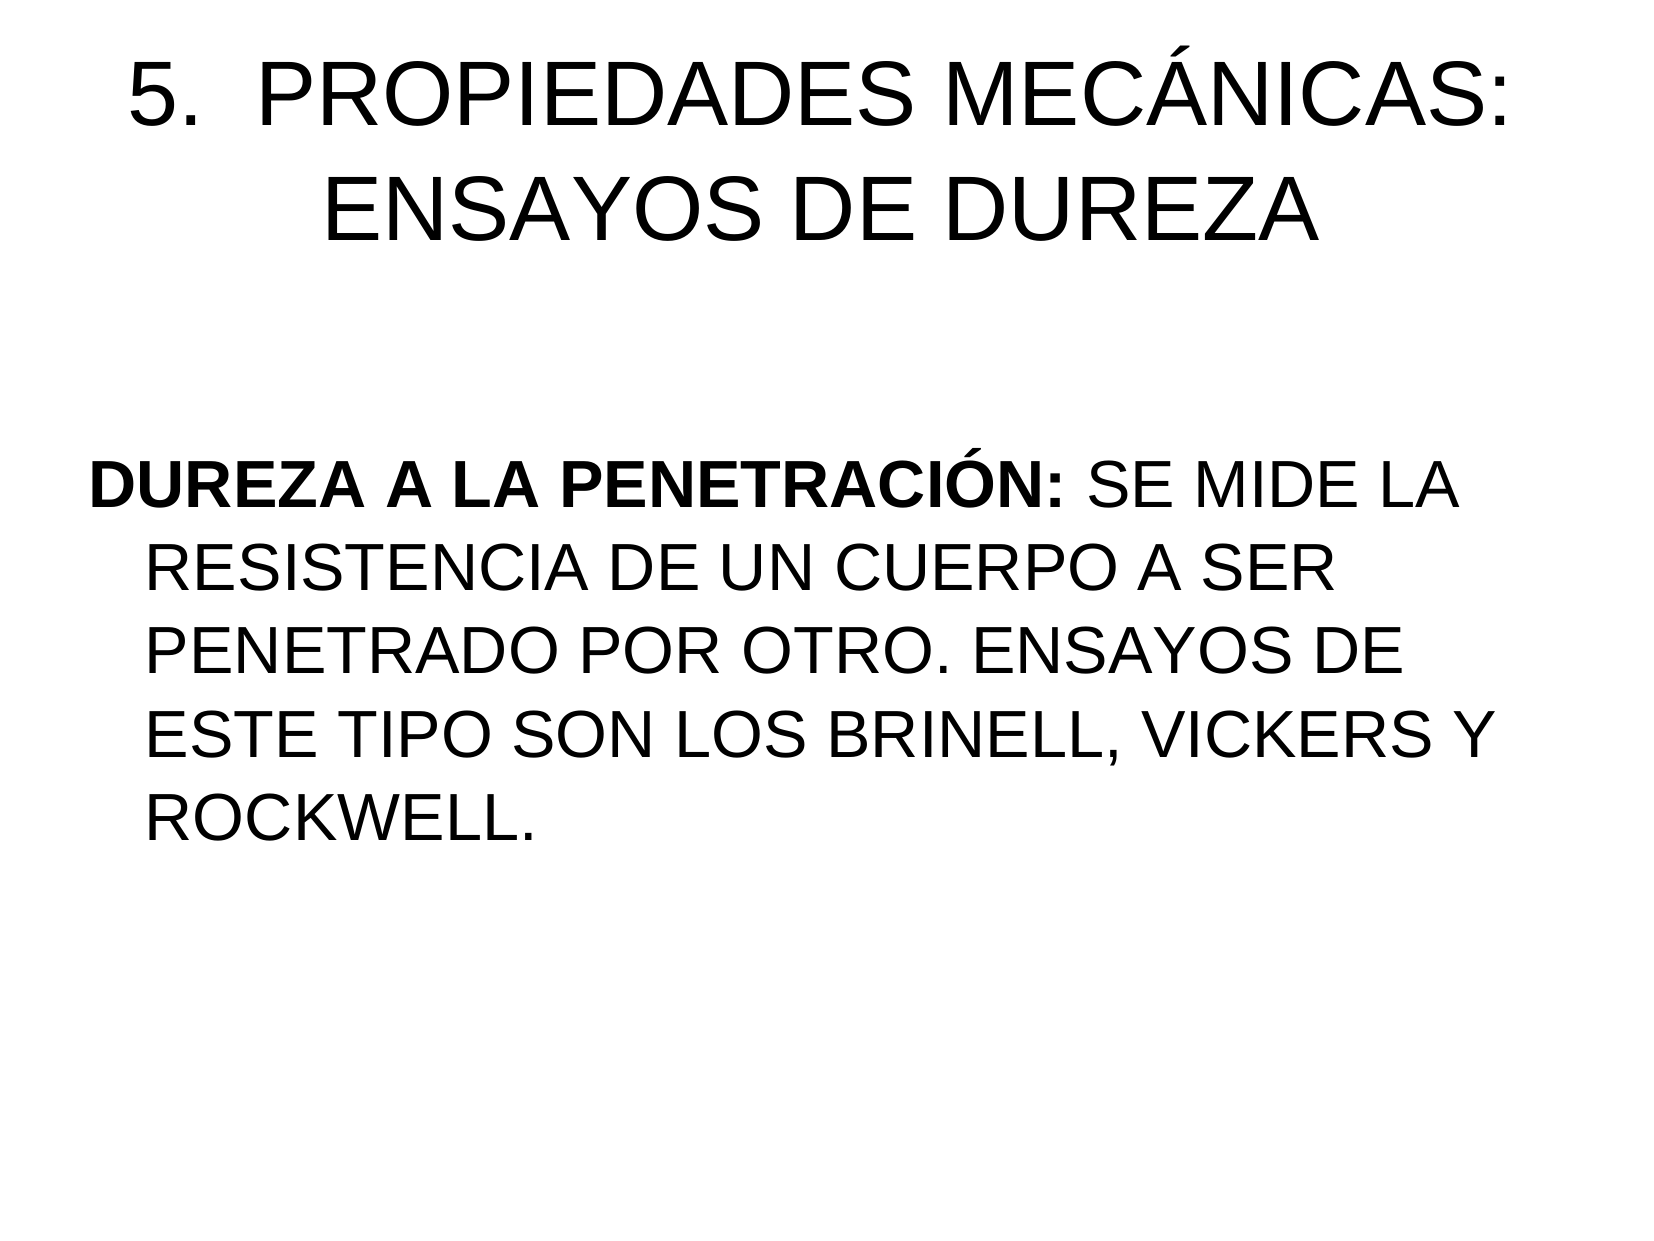

5. PROPIEDADES MECÁNICAS: ENSAYOS DE DUREZA
# DUREZA A LA PENETRACIÓN: SE MIDE LA RESISTENCIA DE UN CUERPO A SER PENETRADO POR OTRO. ENSAYOS DE ESTE TIPO SON LOS BRINELL, VICKERS Y ROCKWELL.